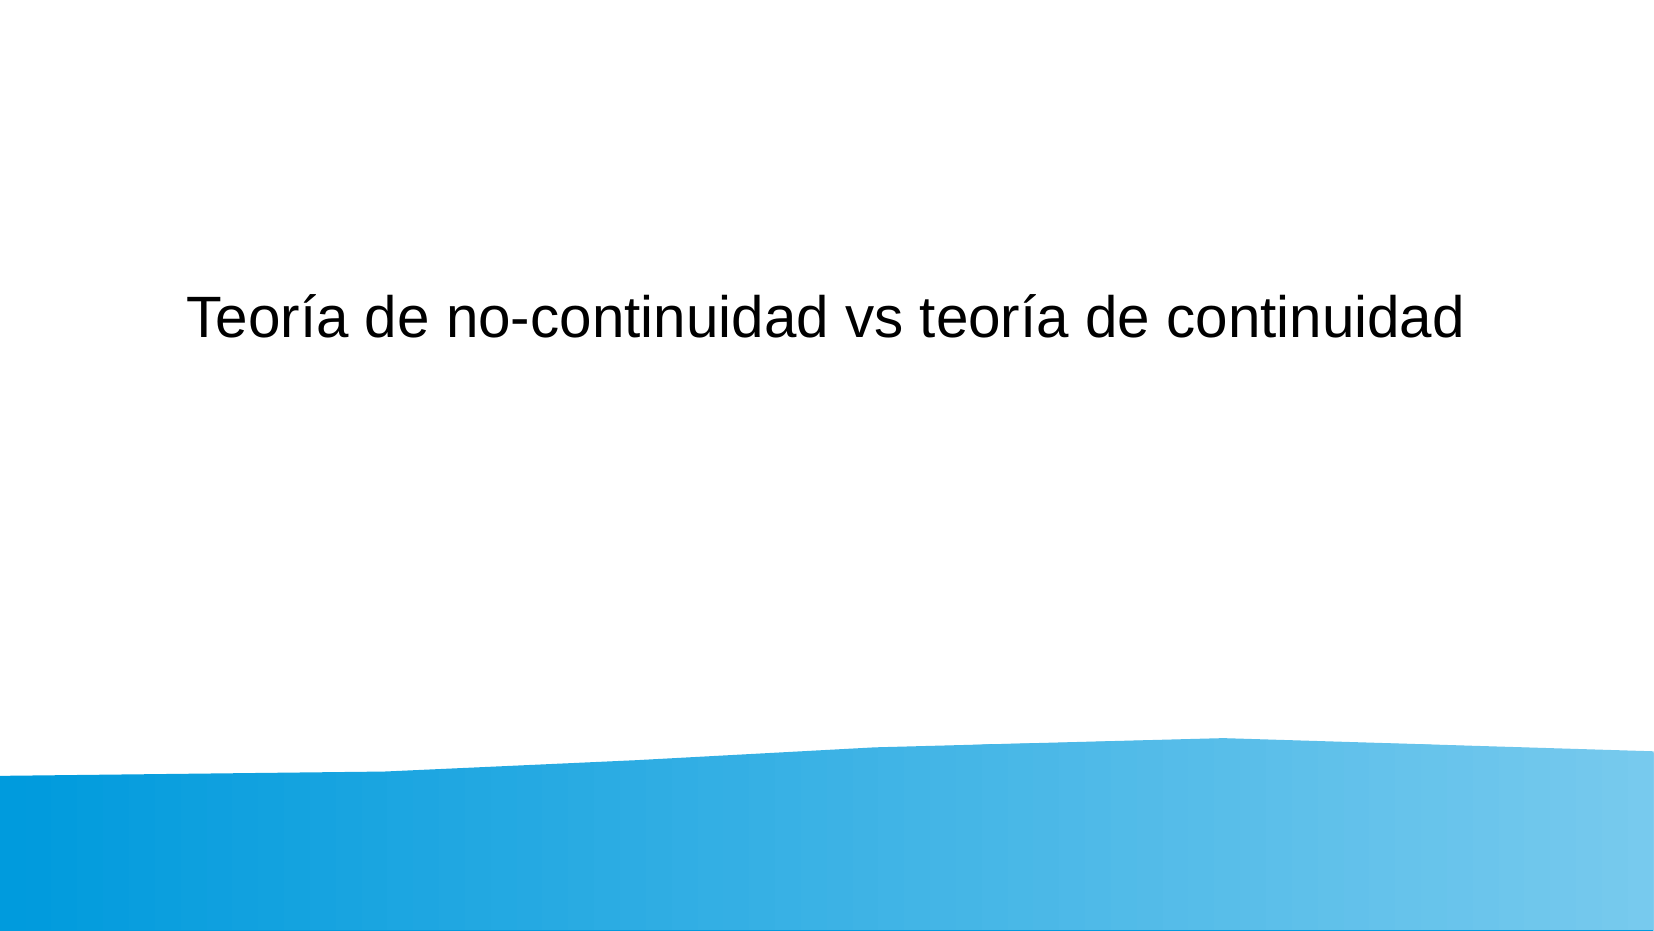

Teoría de no-continuidad vs teoría de continuidad